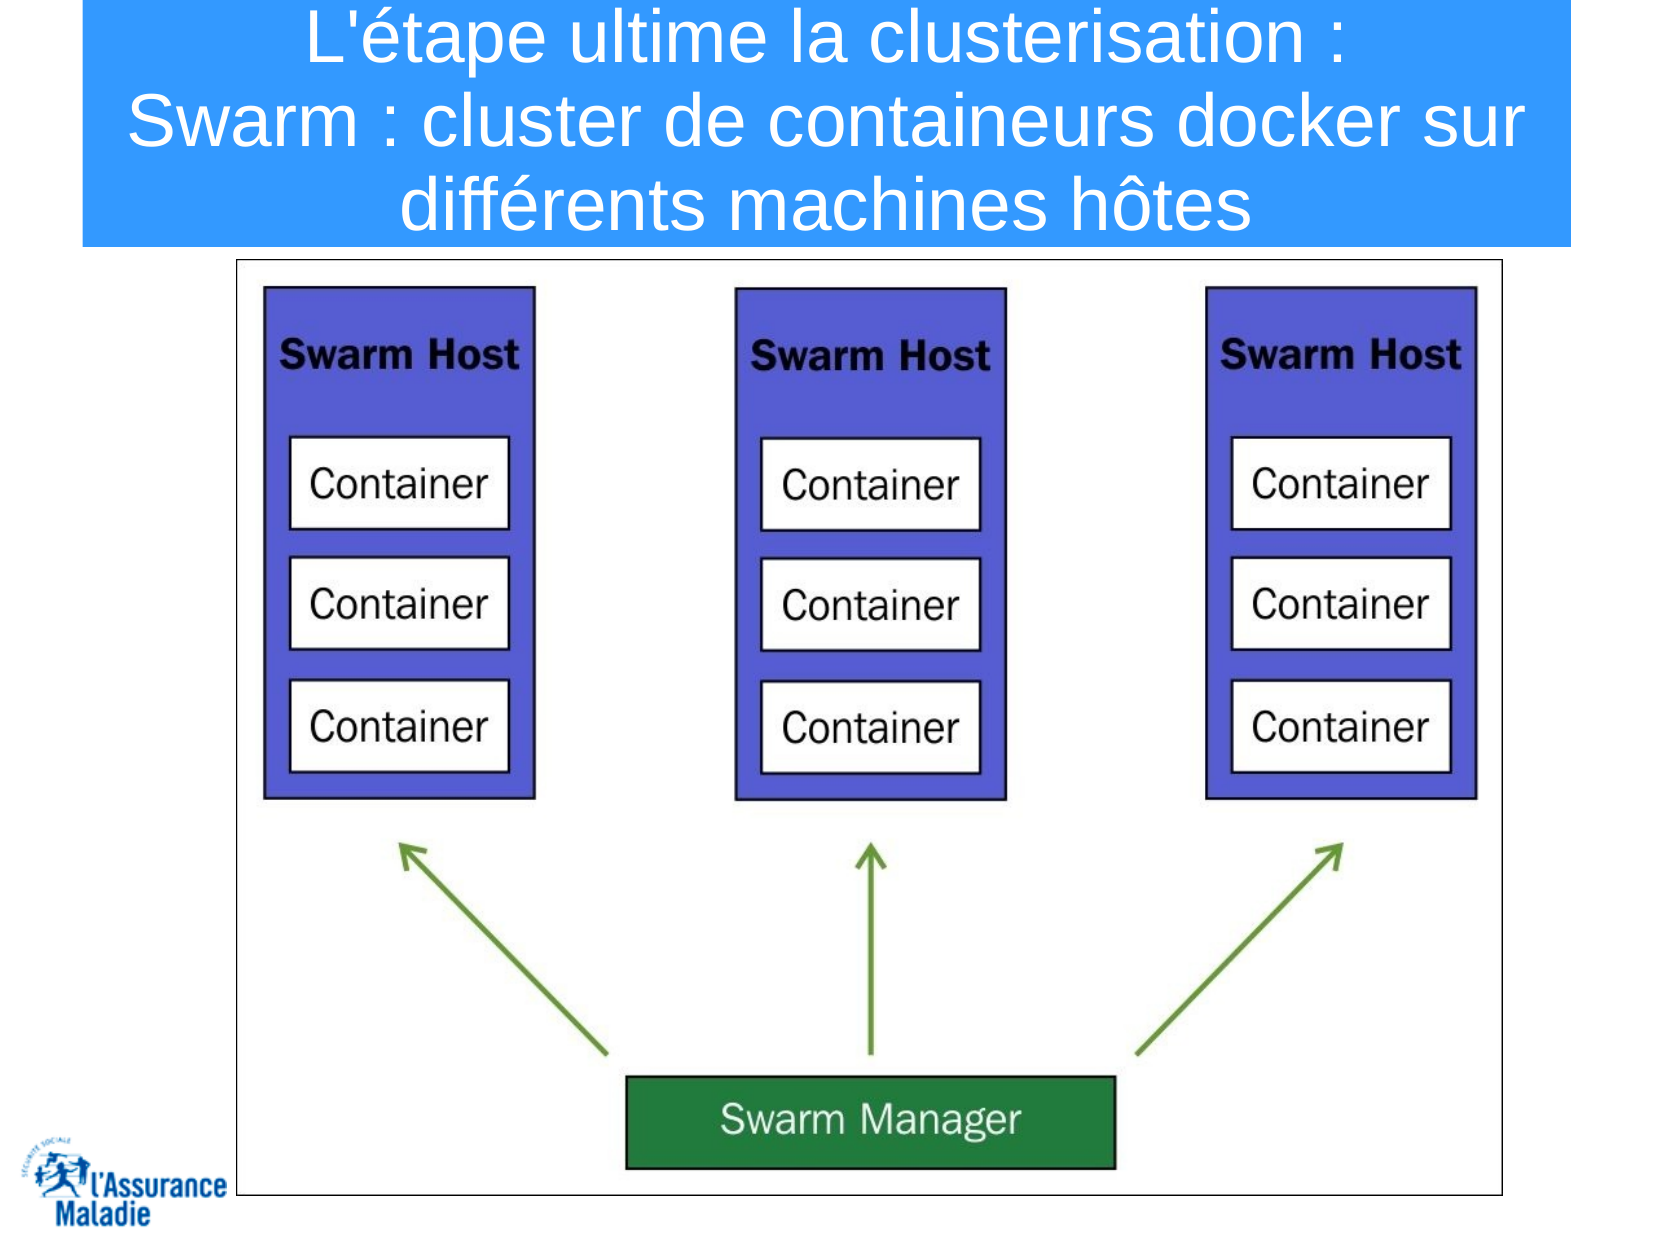

# L'étape ultime la clusterisation : Swarm : cluster de containeurs docker sur différents machines hôtes